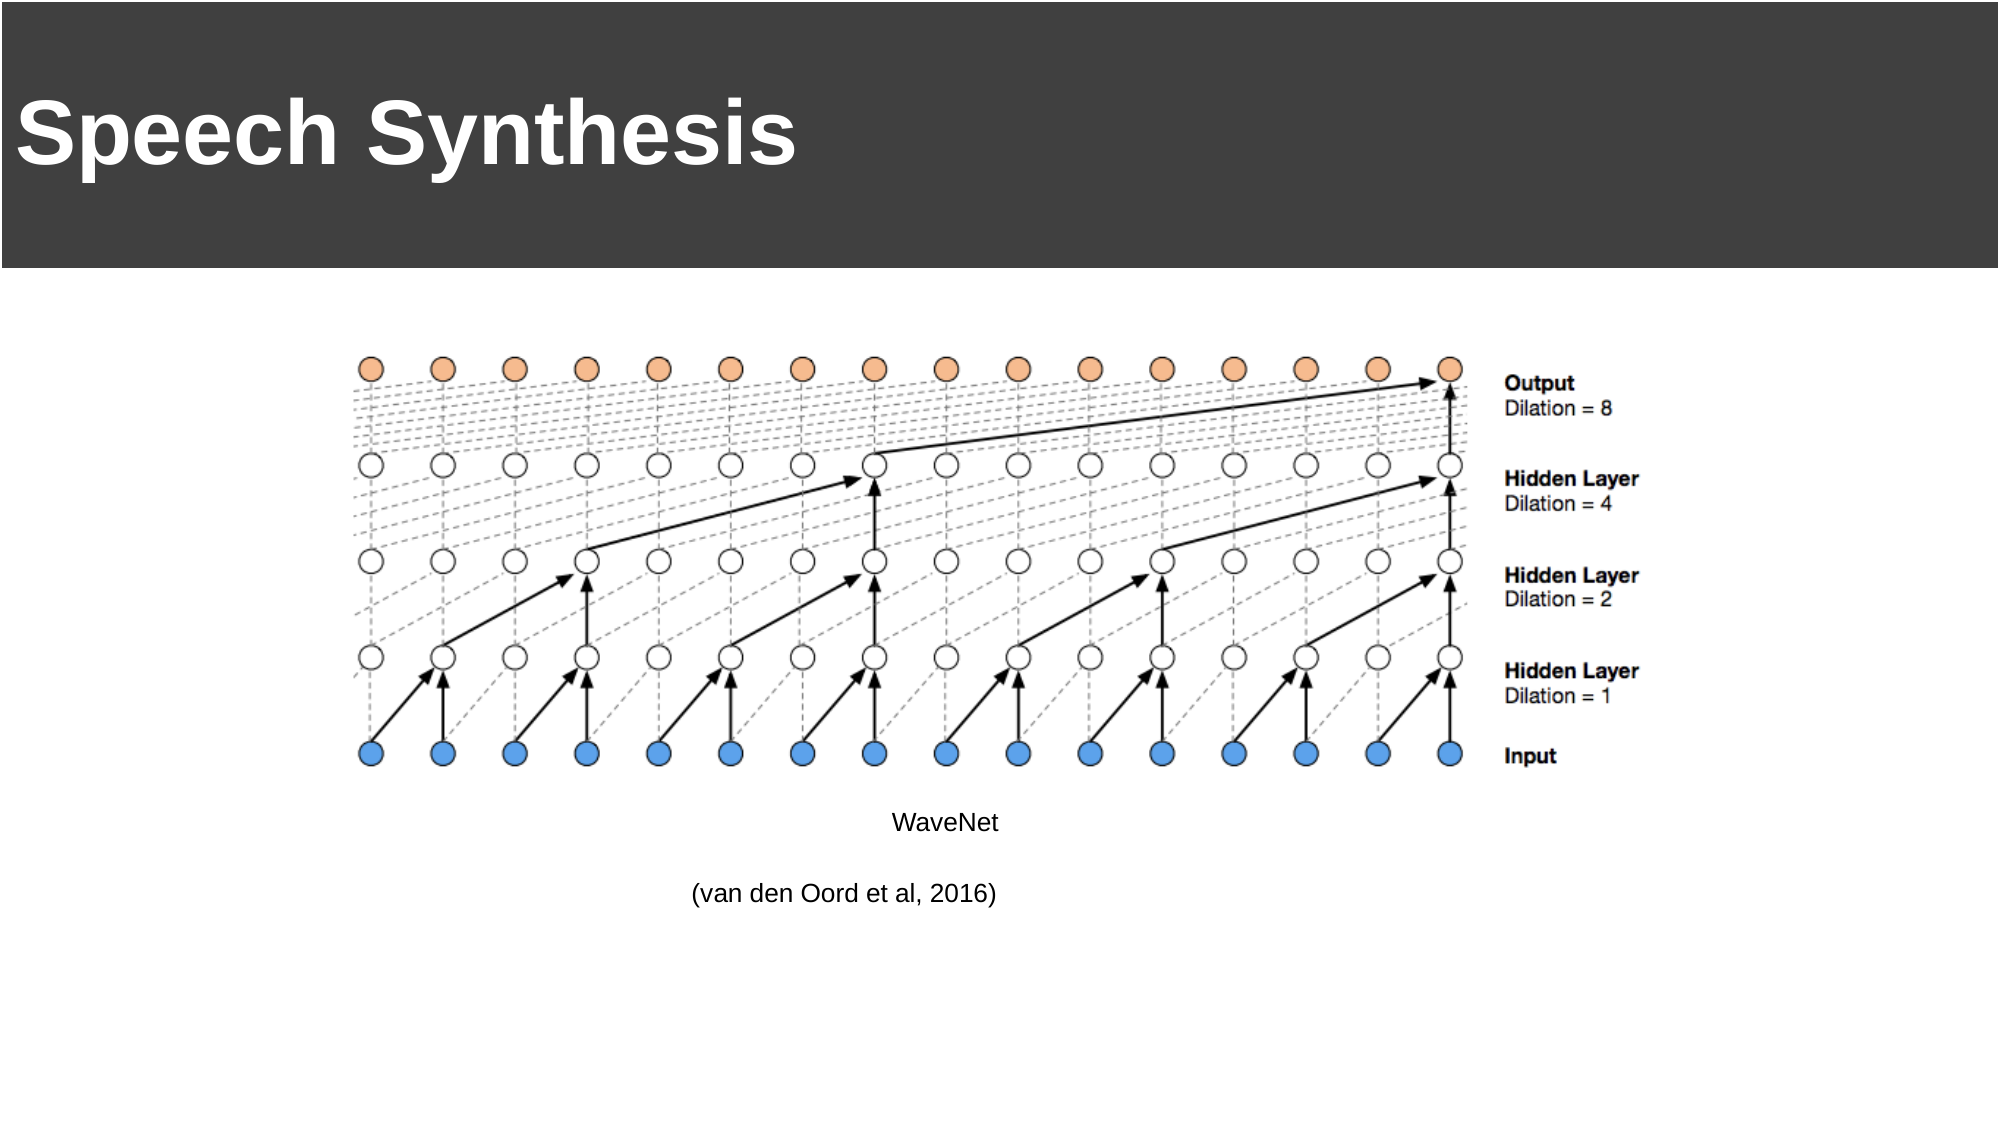

# Speech Synthesis
WaveNet
(van den Oord et al, 2016)